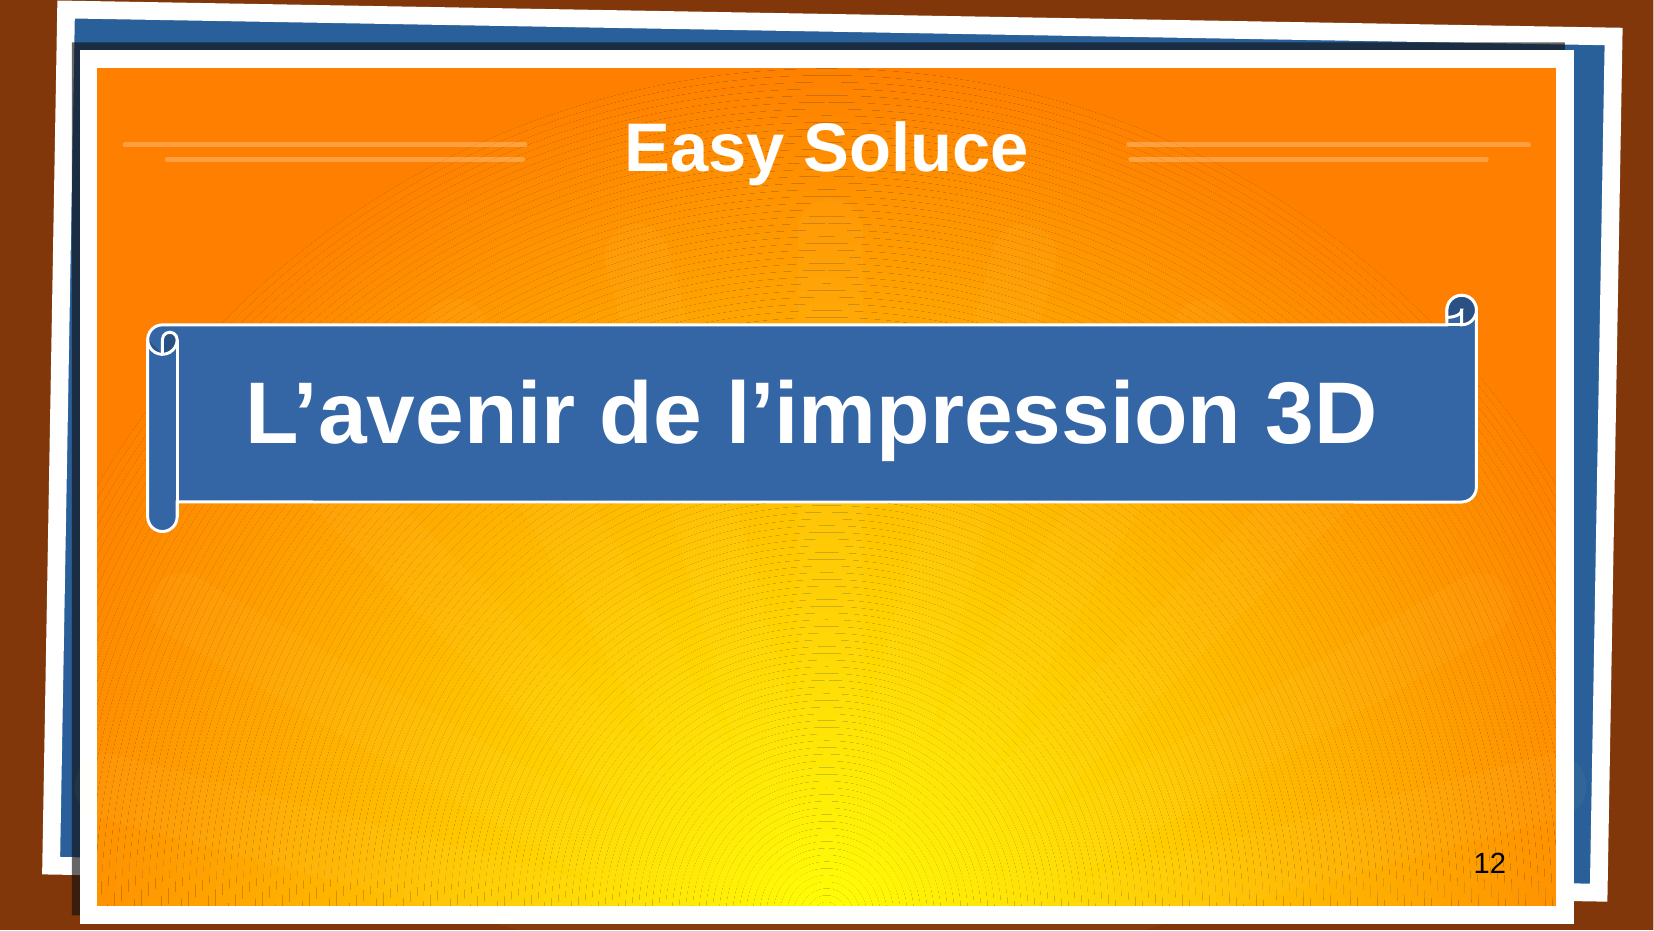

# Easy Soluce
L’avenir de l’impression 3D
12